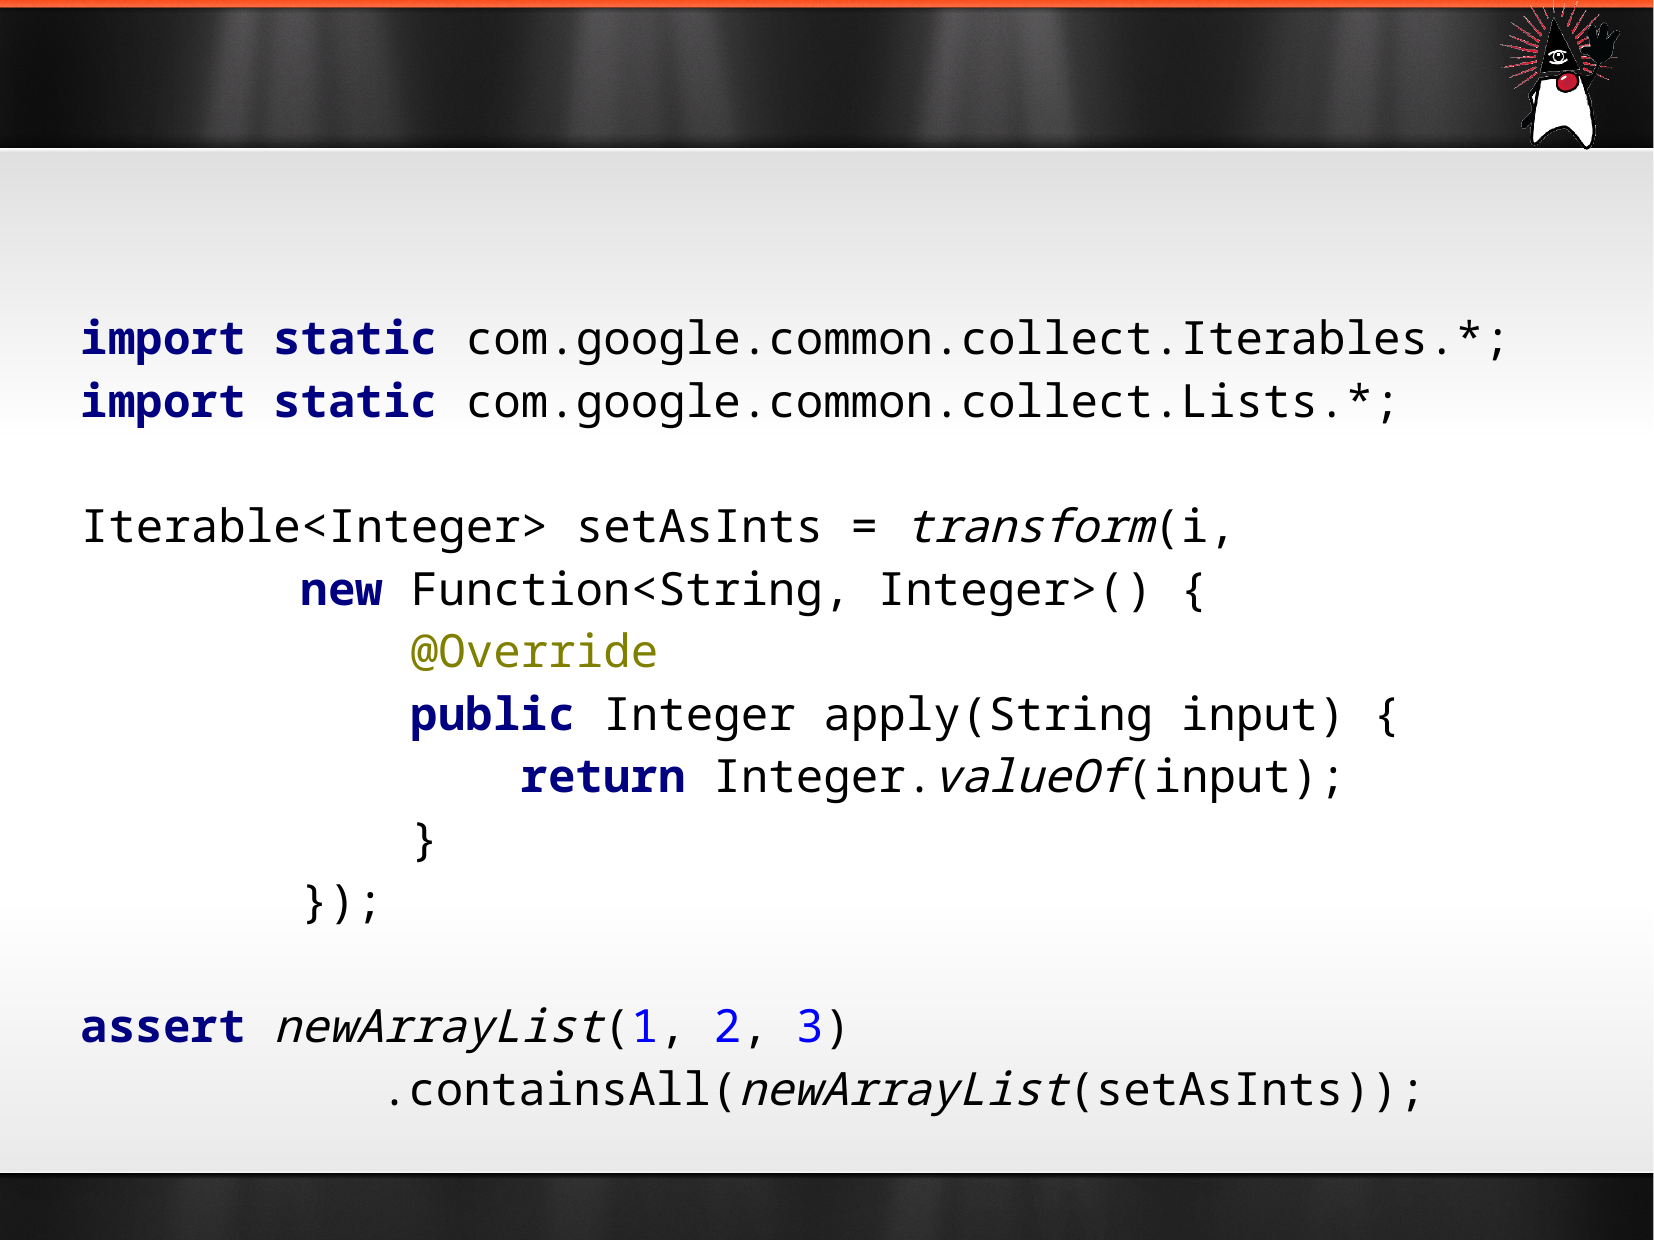

#
import static com.google.common.collect.Iterables.*;
import static com.google.common.collect.Lists.*;
Iterable<Integer> setAsInts = transform(i,
 new Function<String, Integer>() {
 @Override
 public Integer apply(String input) {
 return Integer.valueOf(input);
 }
 });
assert newArrayList(1, 2, 3)
				.containsAll(newArrayList(setAsInts));